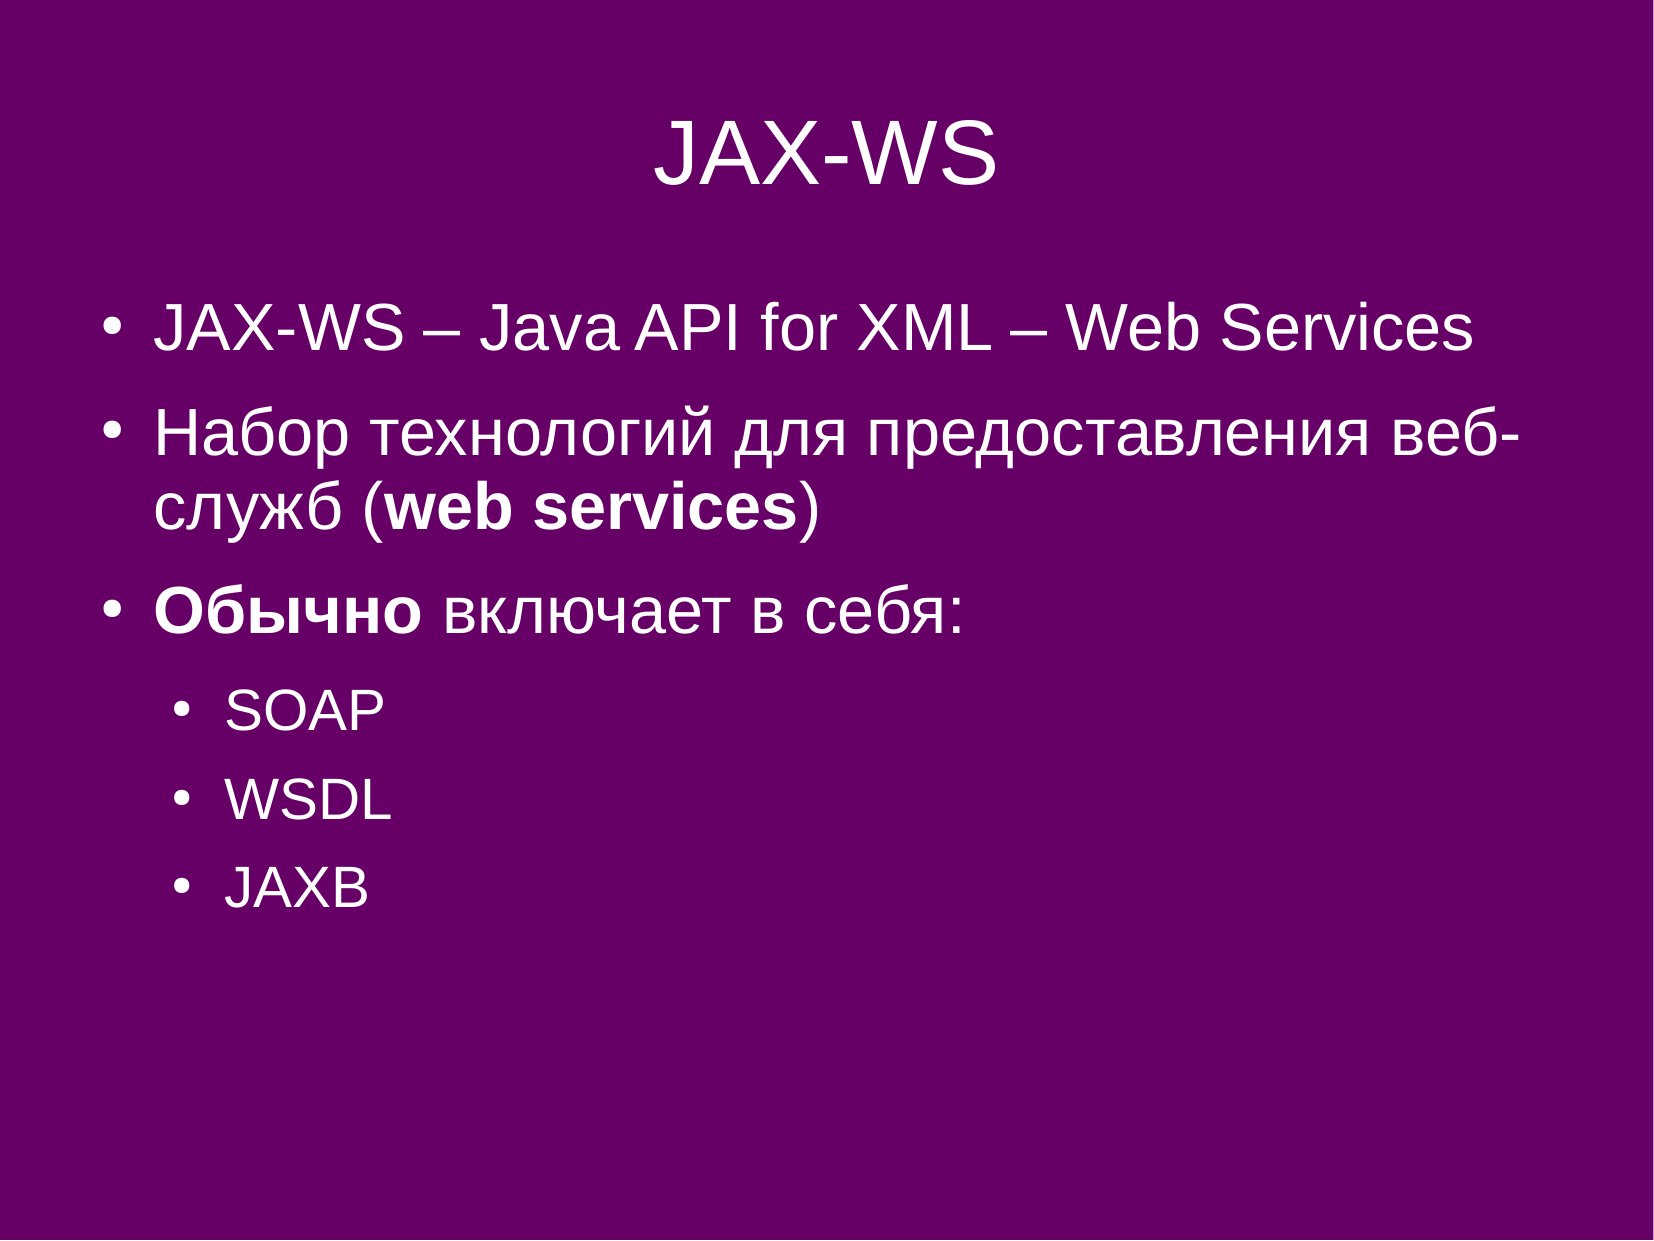

# JAX-WS
JAX-WS – Java API for XML – Web Services
Набор технологий для предоставления веб-служб (web services)
Обычно включает в себя:
SOAP
WSDL
JAXB